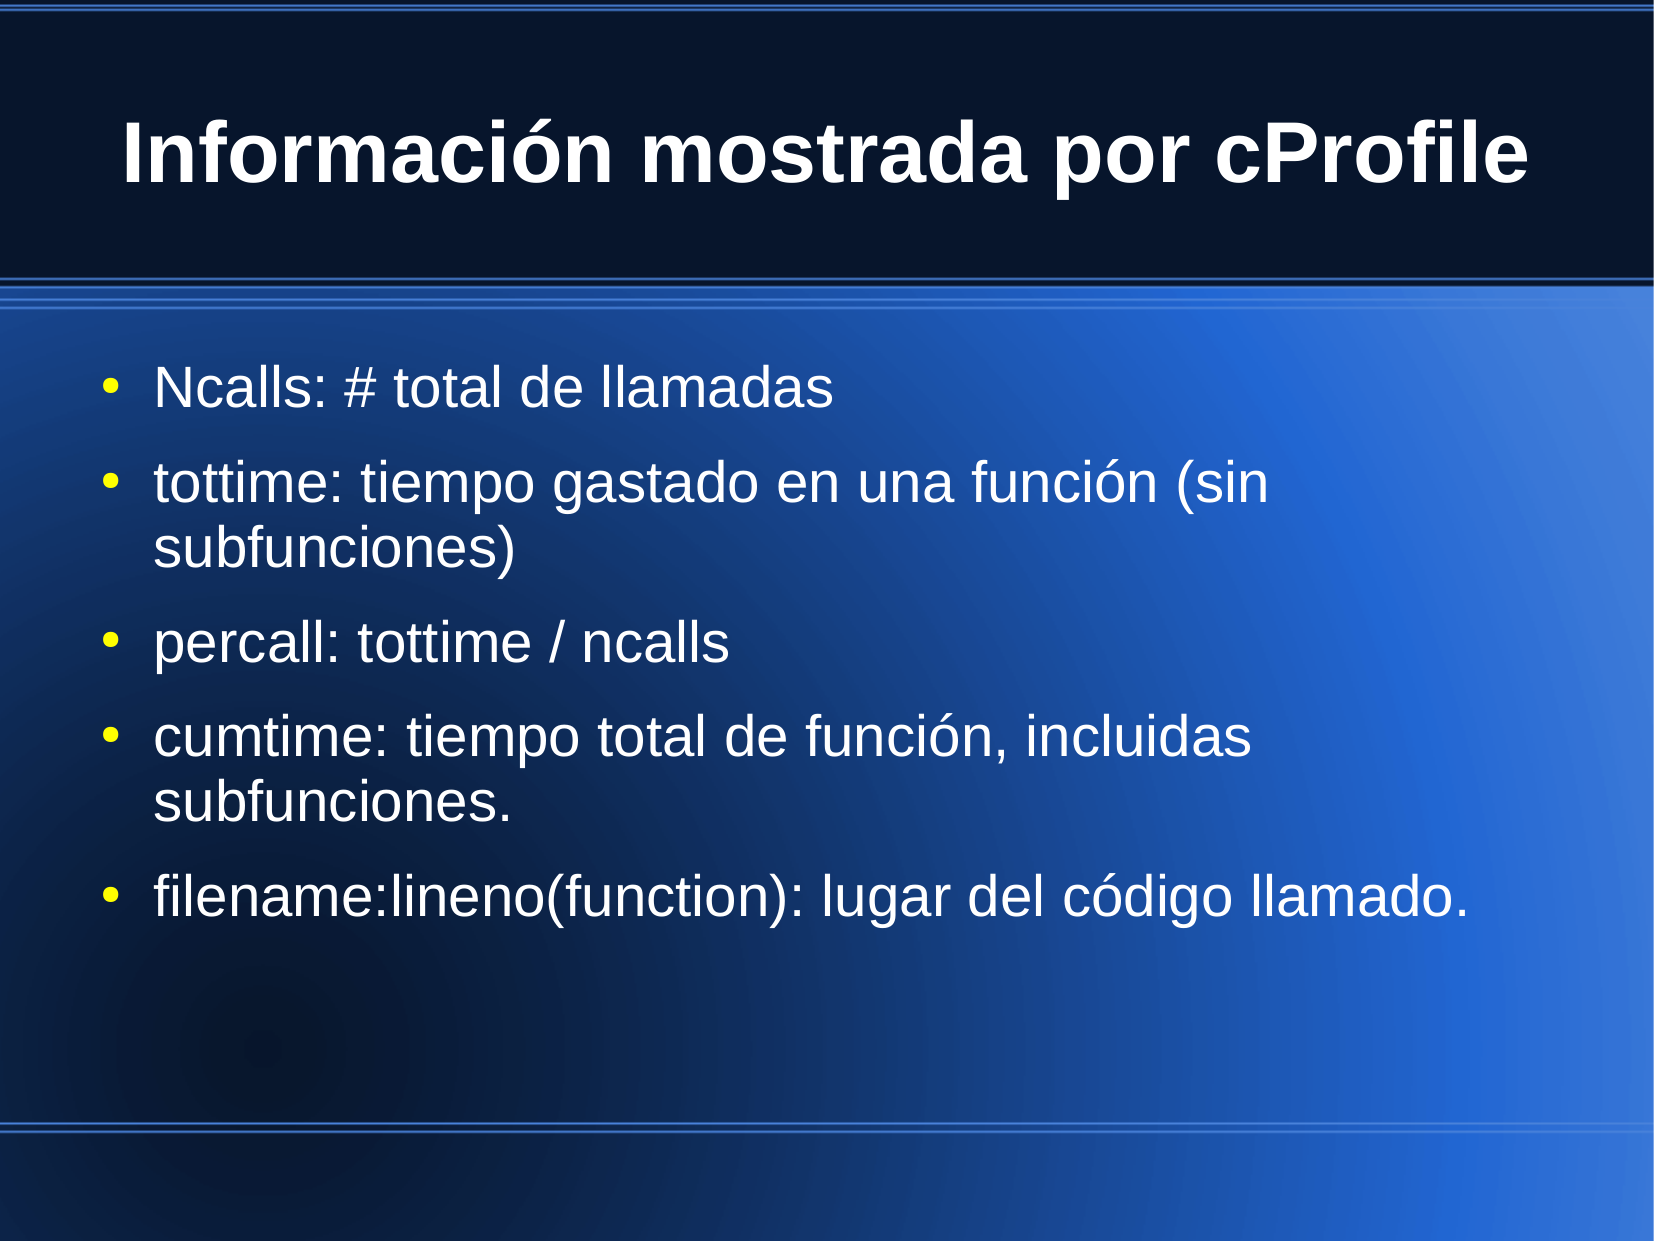

# Información mostrada por cProfile
Ncalls: # total de llamadas
tottime: tiempo gastado en una función (sin subfunciones)
percall: tottime / ncalls
cumtime: tiempo total de función, incluidas subfunciones.
filename:lineno(function): lugar del código llamado.